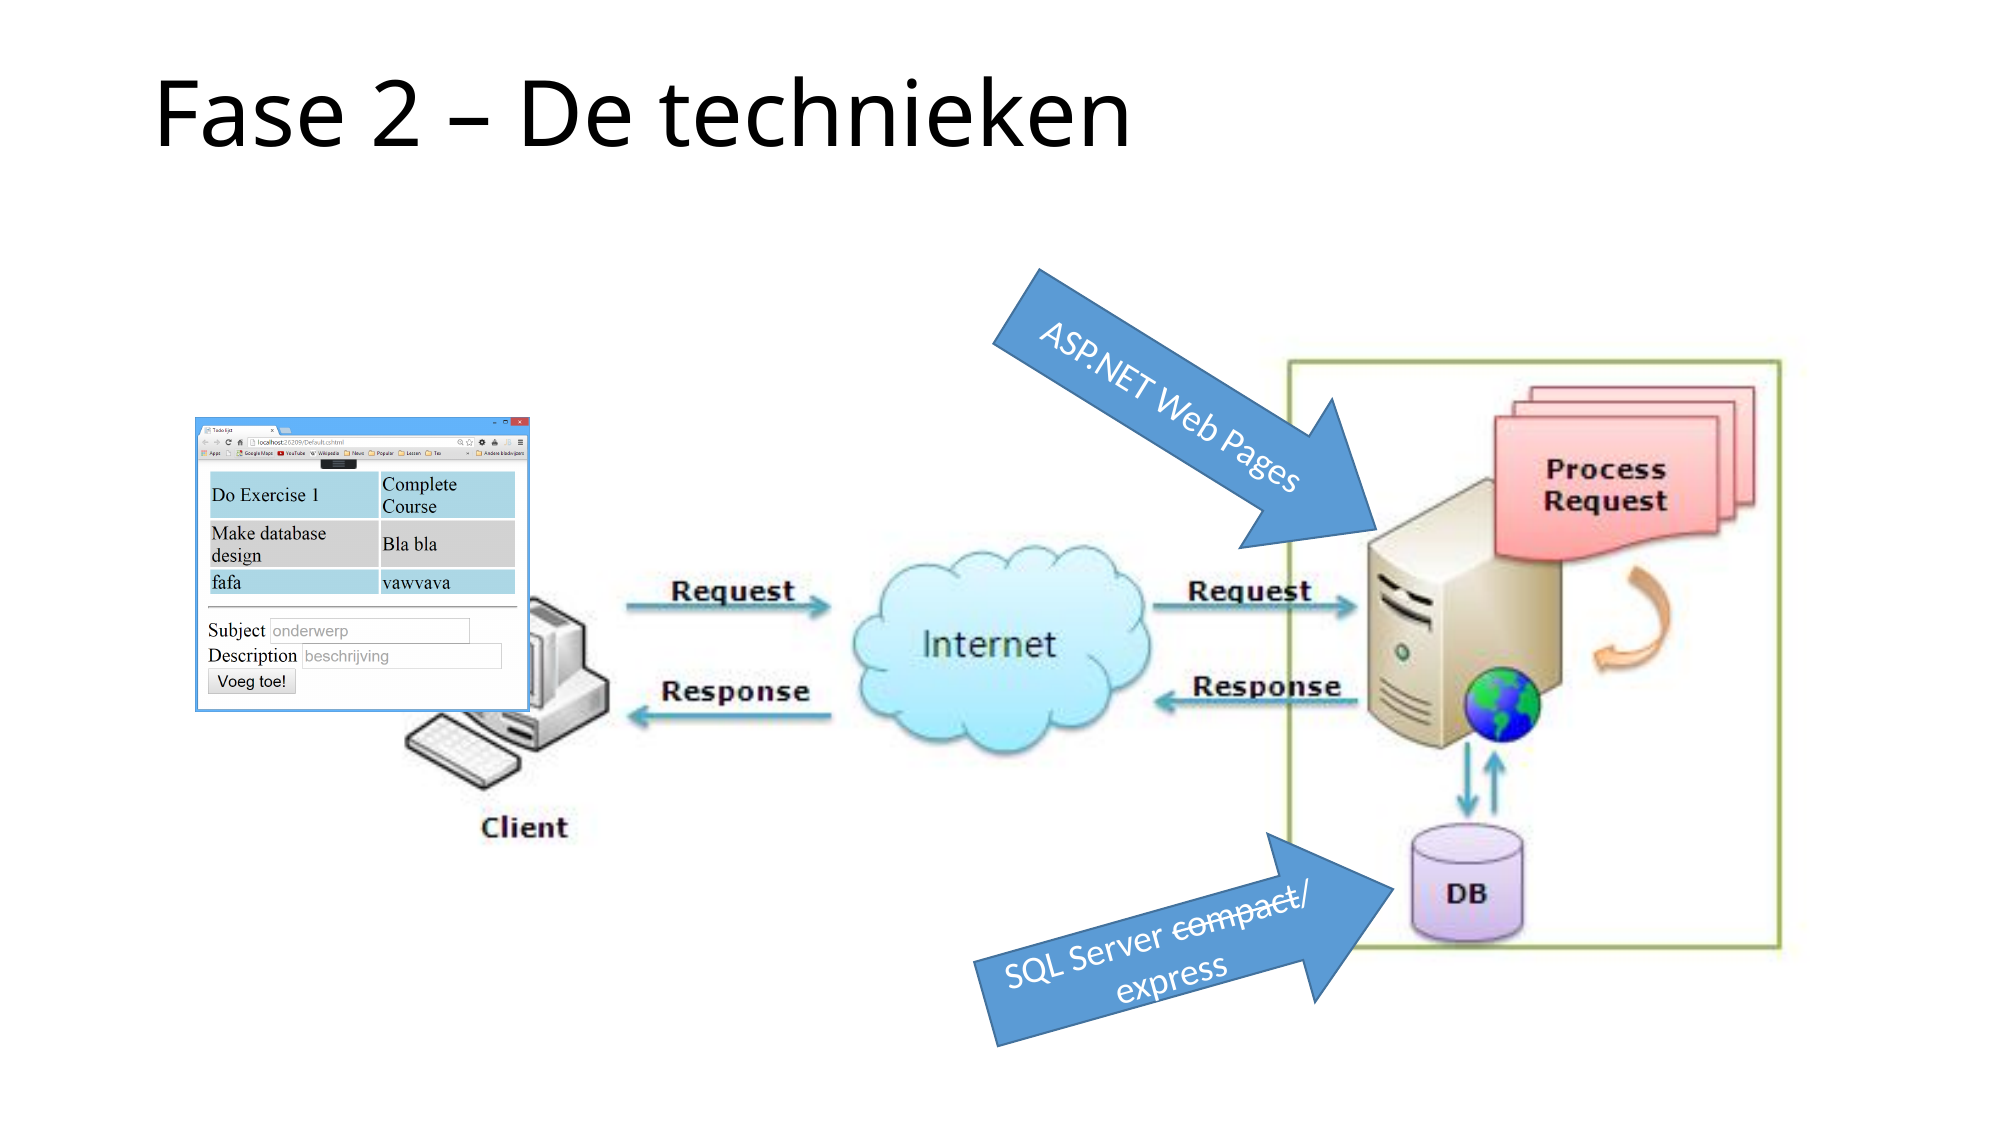

# Fase 2 – De technieken
ASP.NET Web Pages
SQL Server compact/ express